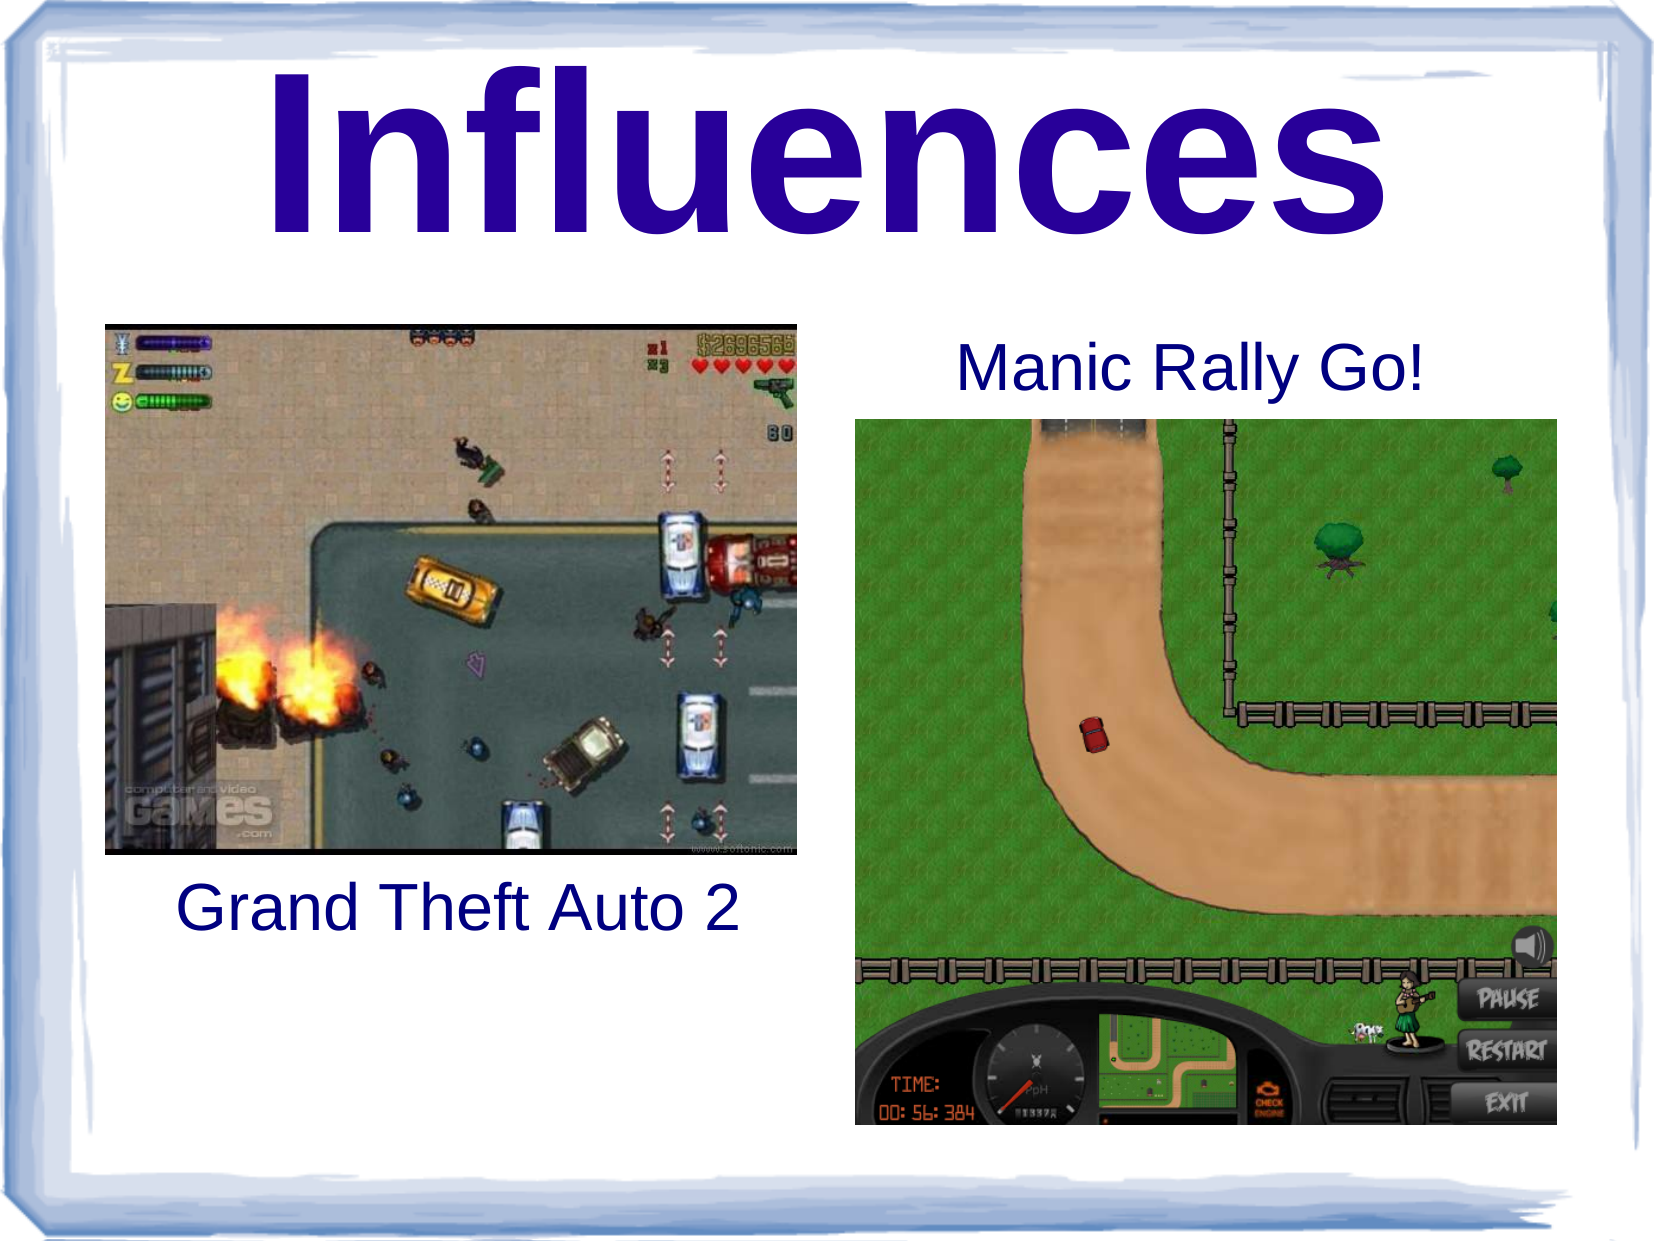

# Influences
Manic Rally Go!
Grand Theft Auto 2